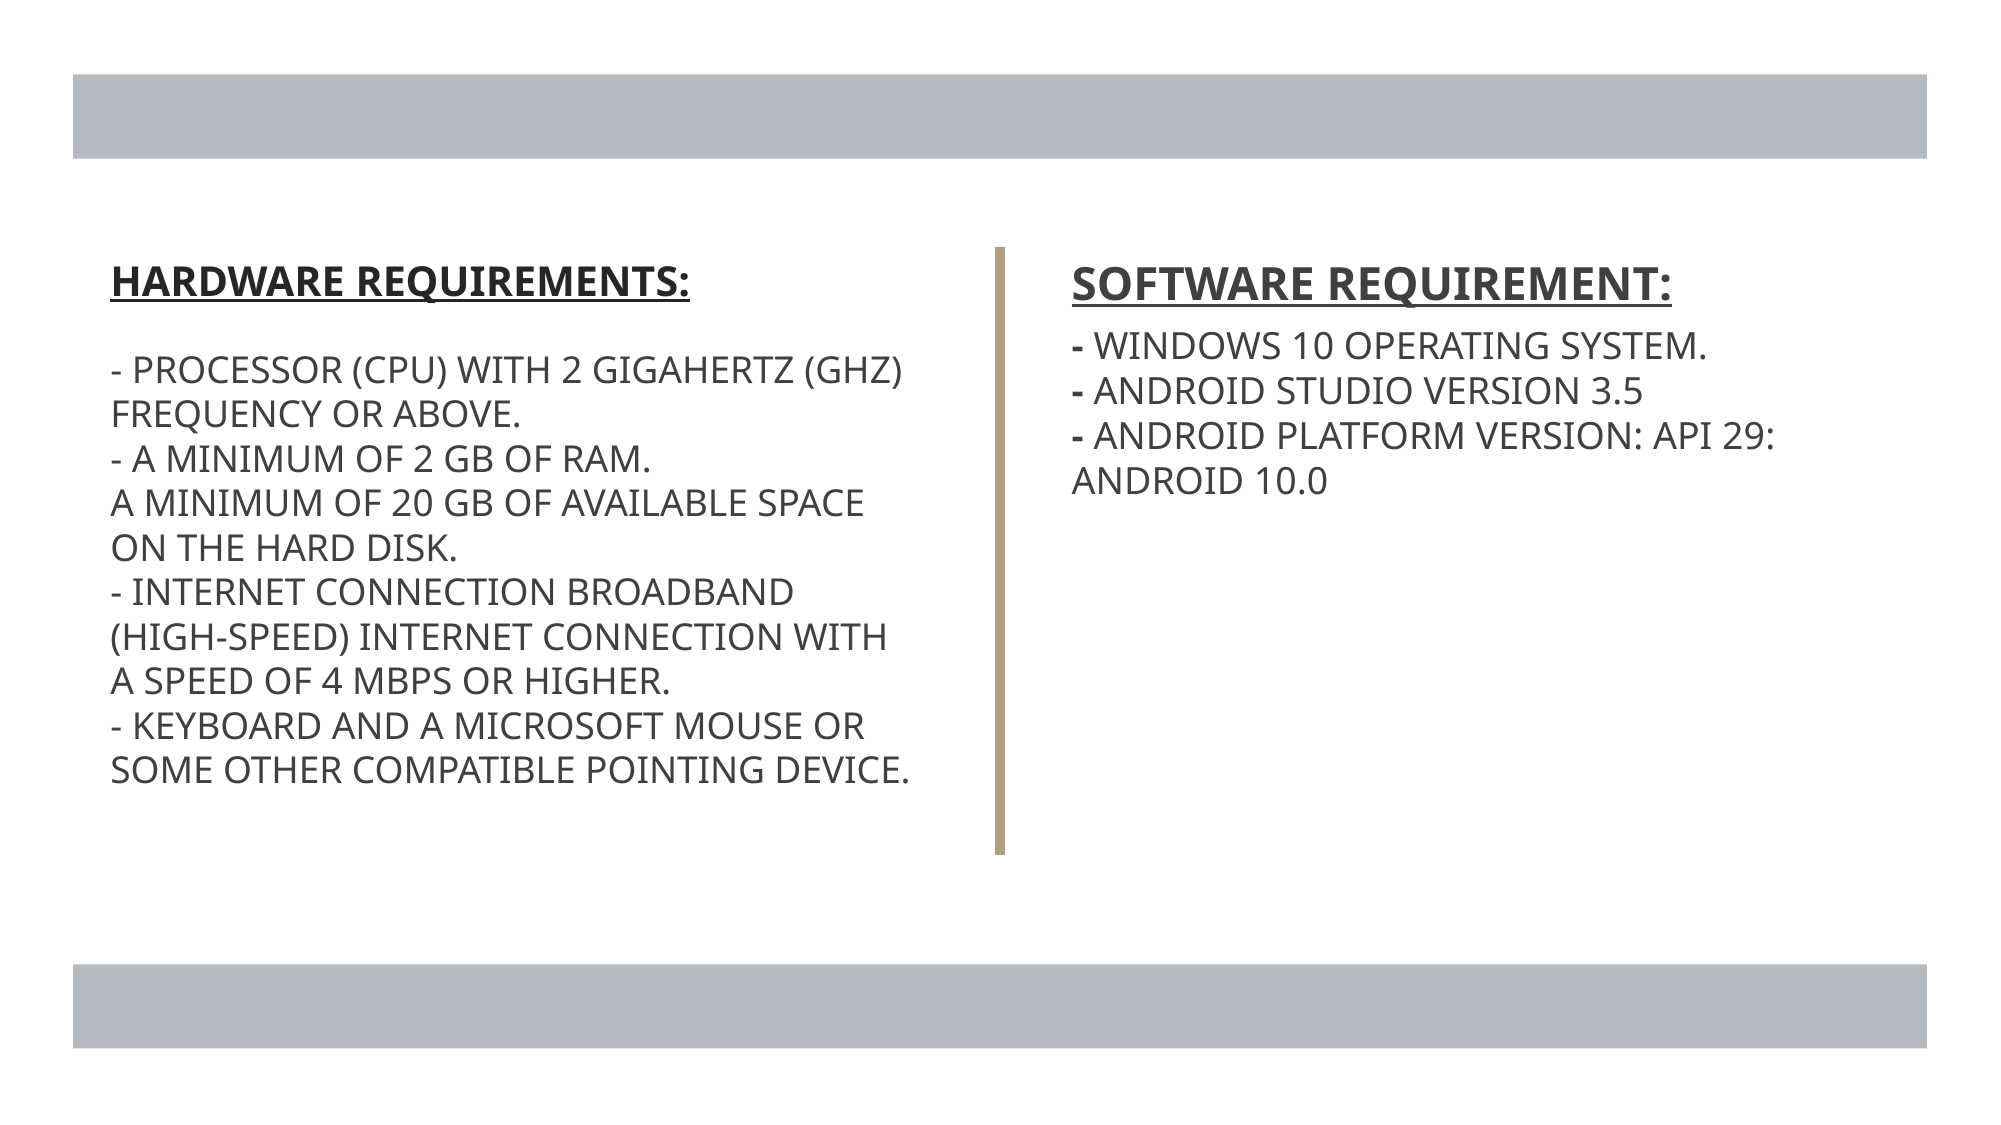

# Hardware Requirements: - Processor (CPU) with 2 gigahertz (GHz) frequency or above. - A minimum of 2 GB of RAM. A minimum of 20 GB of available space on the hard disk. - Internet Connection Broadband (high-speed) Internet connection with a speed of 4 Mbps or higher. - Keyboard and a Microsoft Mouse or some other compatible pointing device.
Software Requirement:
- Windows 10 Operating System.
- Android Studio Version 3.5
- Android Platform Version: API 29: Android 10.0